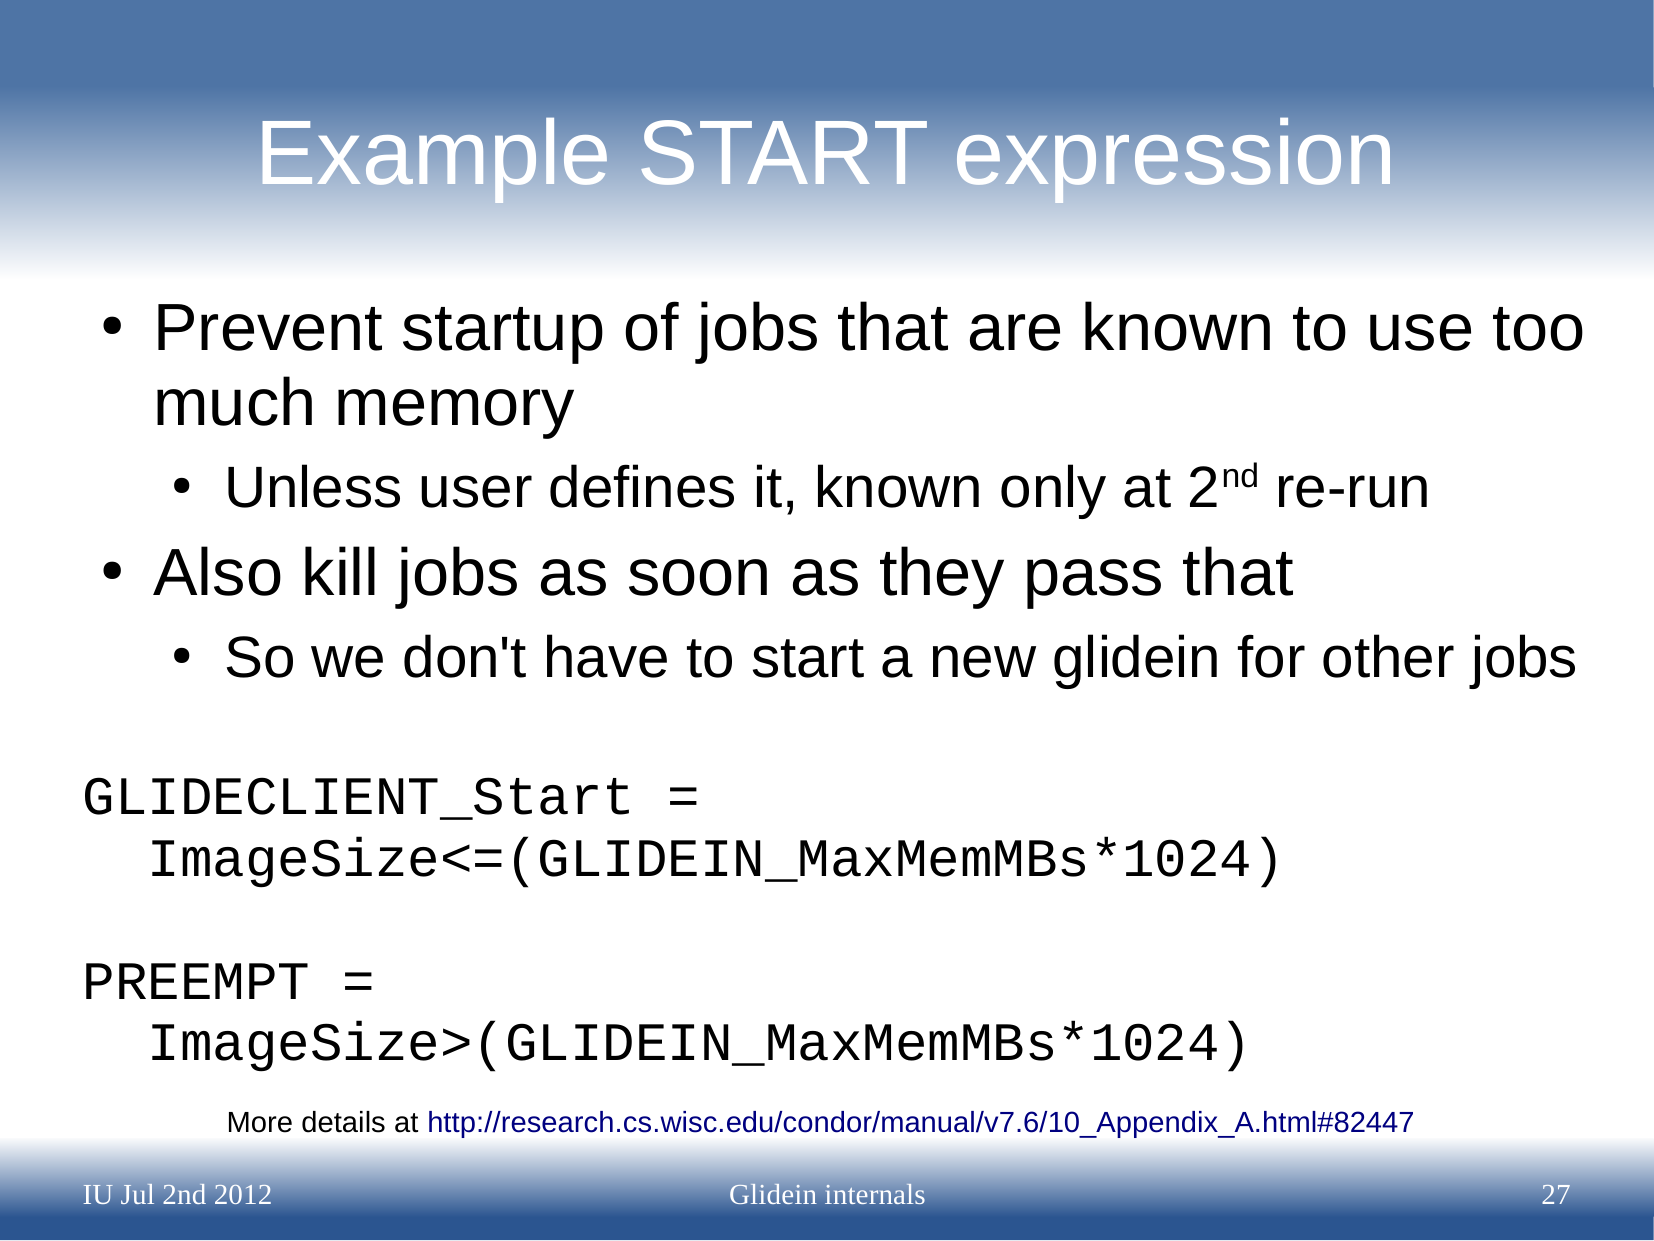

# Example START expression
Prevent startup of jobs that are known to use too much memory
Unless user defines it, known only at 2nd re-run
Also kill jobs as soon as they pass that
So we don't have to start a new glidein for other jobs
GLIDECLIENT_Start =
 ImageSize<=(GLIDEIN_MaxMemMBs*1024)
PREEMPT =
 ImageSize>(GLIDEIN_MaxMemMBs*1024)
More details at http://research.cs.wisc.edu/condor/manual/v7.6/10_Appendix_A.html#82447
IU Jul 2nd 2012
Glidein internals
27